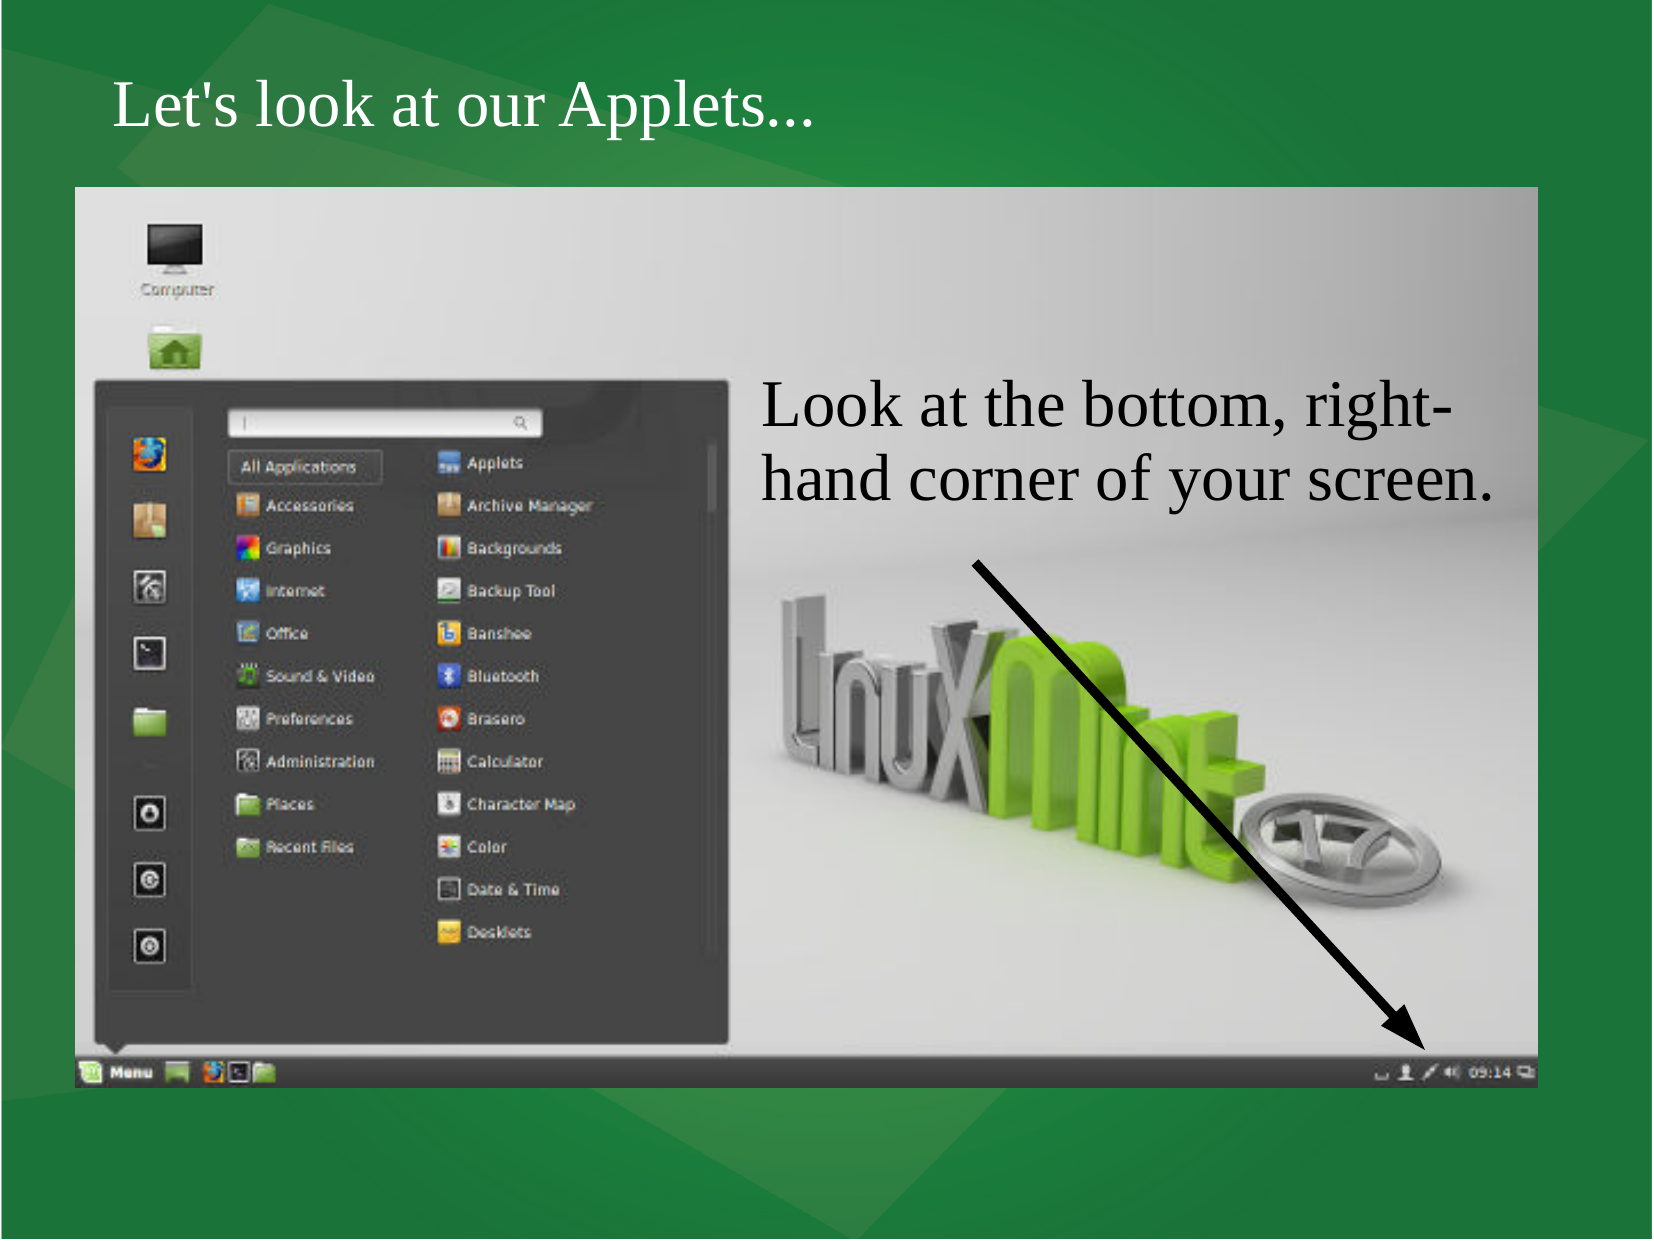

# Let's look at our Applets...
Look at the bottom, right-hand corner of your screen.